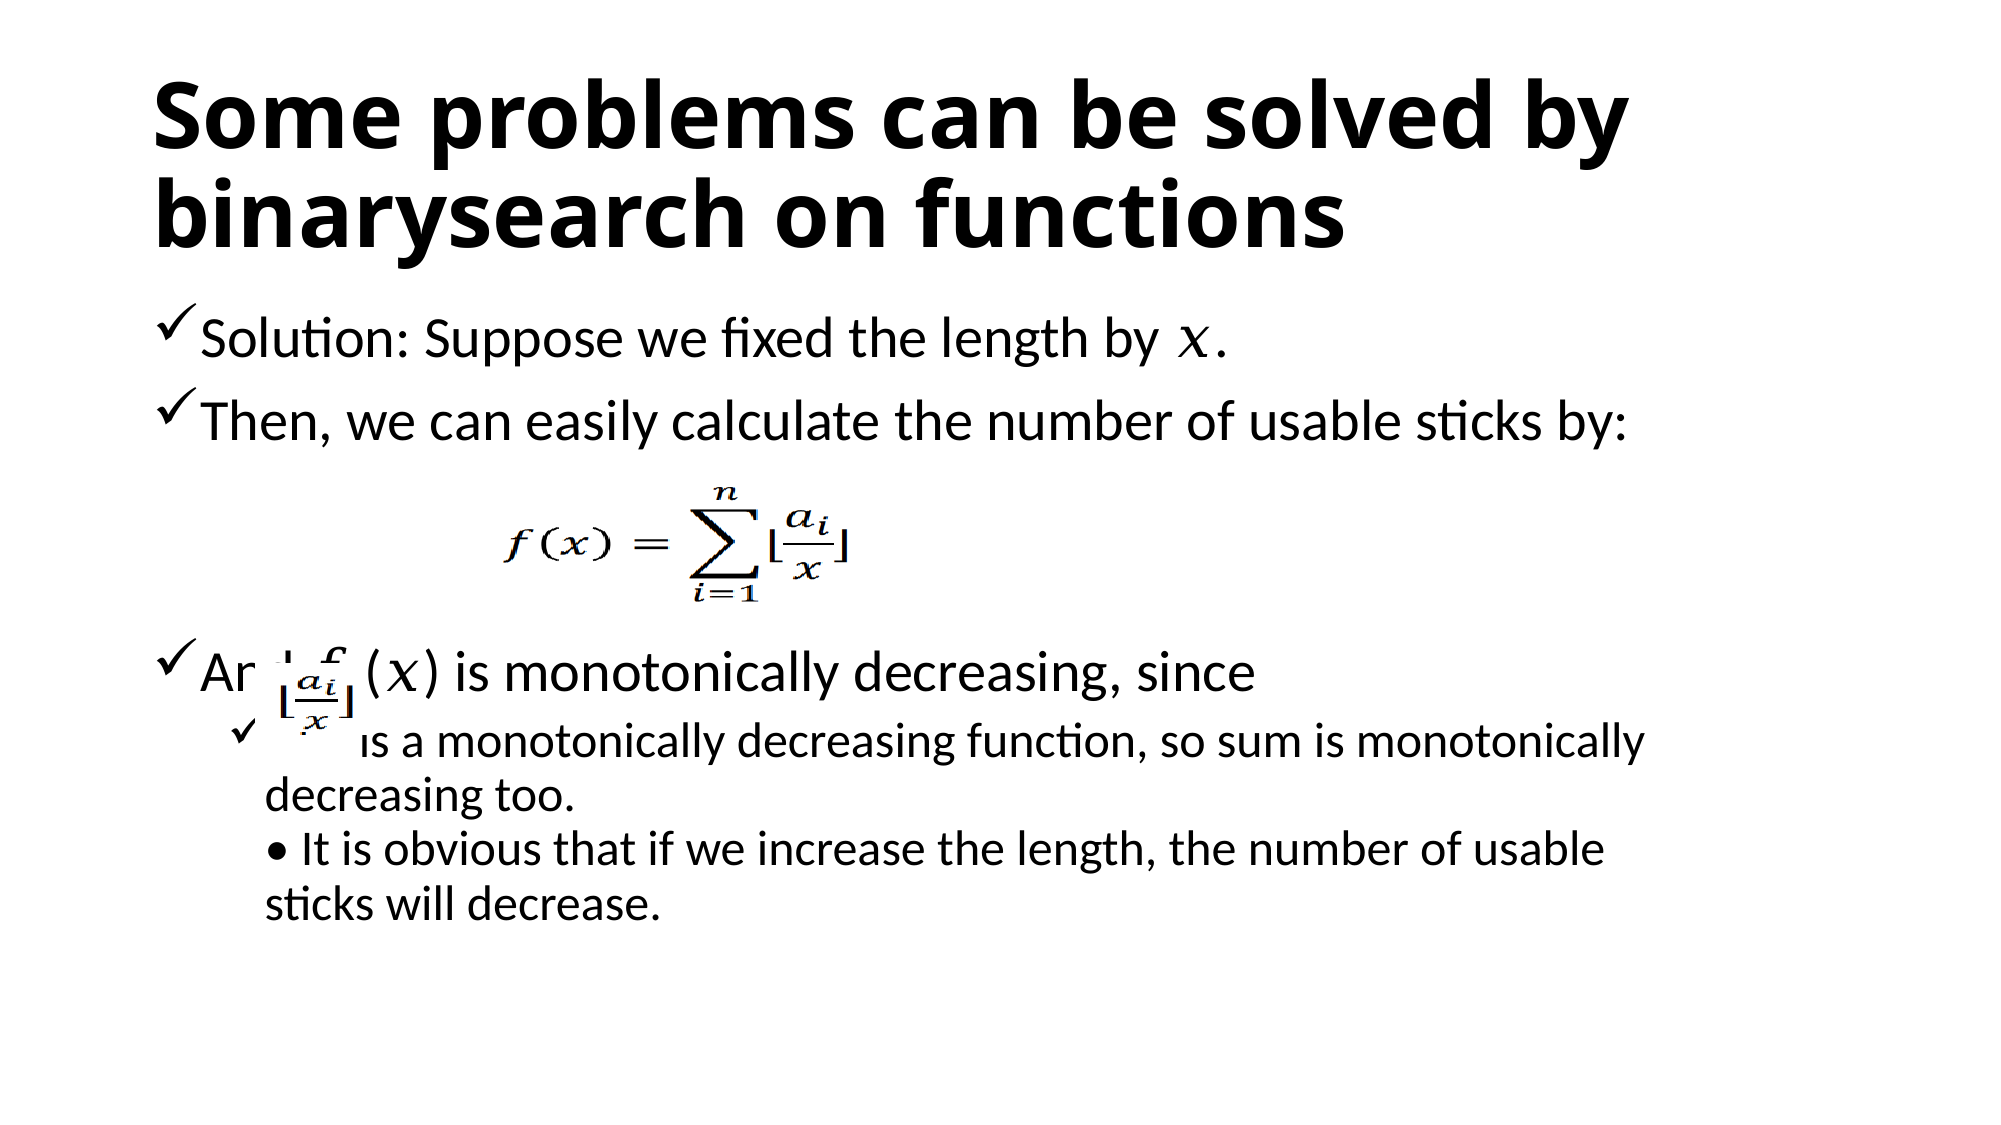

Some problems can be solved by binarysearch on functions
Solution: Suppose we fixed the length by 𝑥.
Then, we can easily calculate the number of usable sticks by:
And 𝑓 (𝑥) is monotonically decreasing, since
 is a monotonically decreasing function, so sum is monotonically
decreasing too.
• It is obvious that if we increase the length, the number of usable
sticks will decrease.